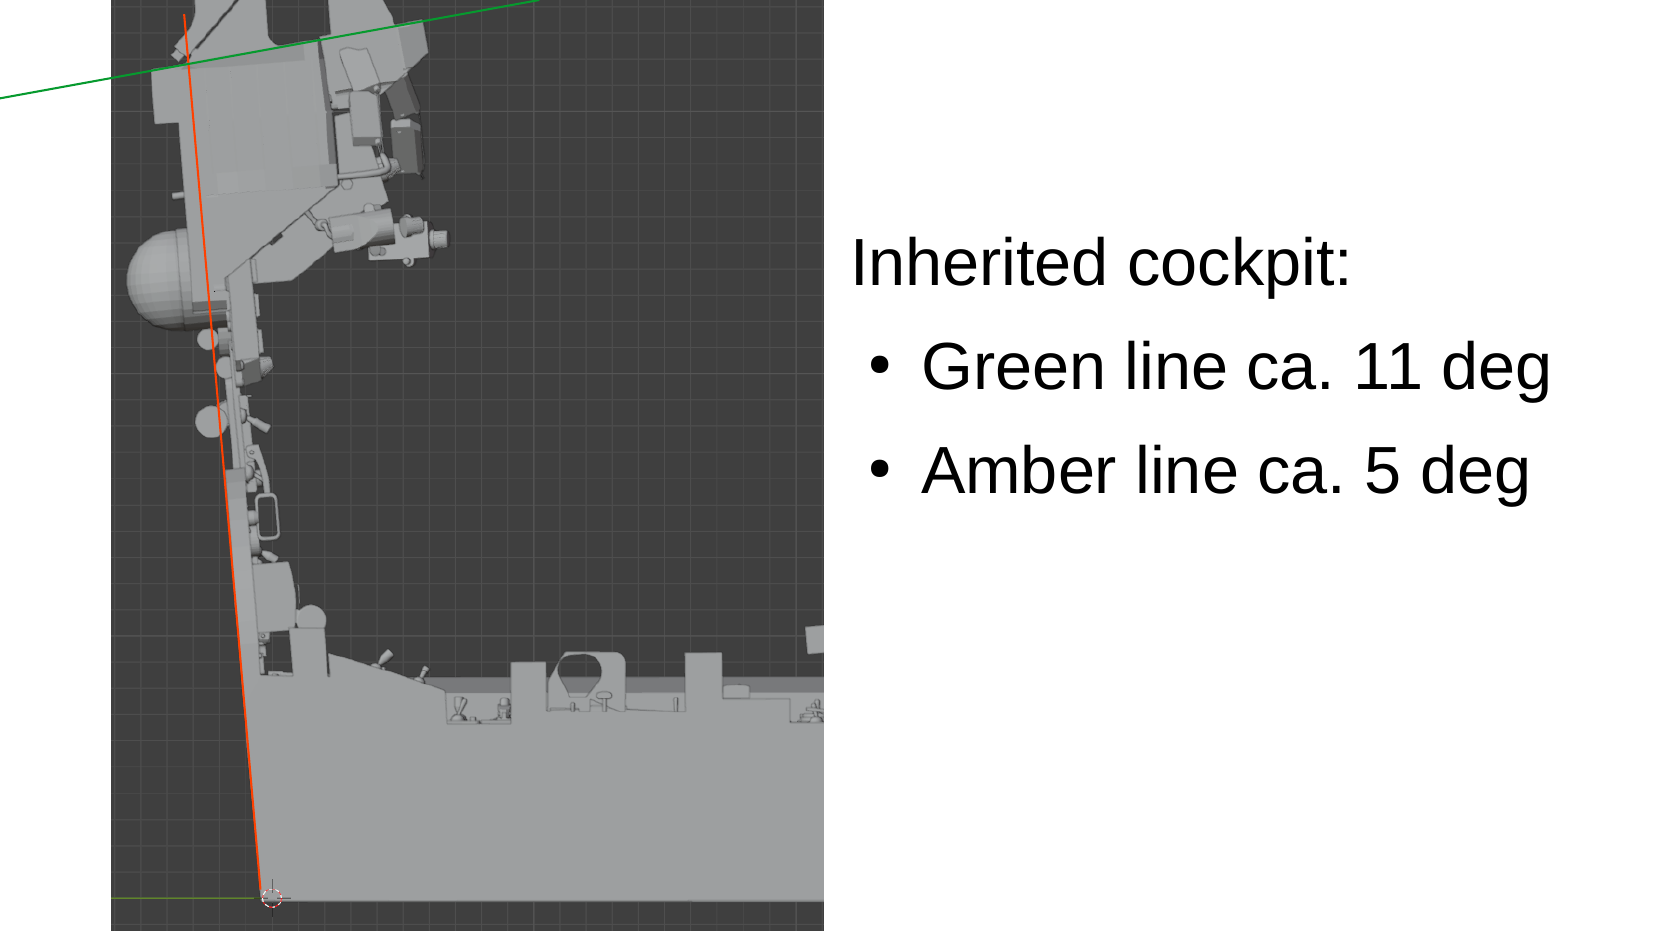

# Inherited cockpit:
Green line ca. 11 deg
Amber line ca. 5 deg